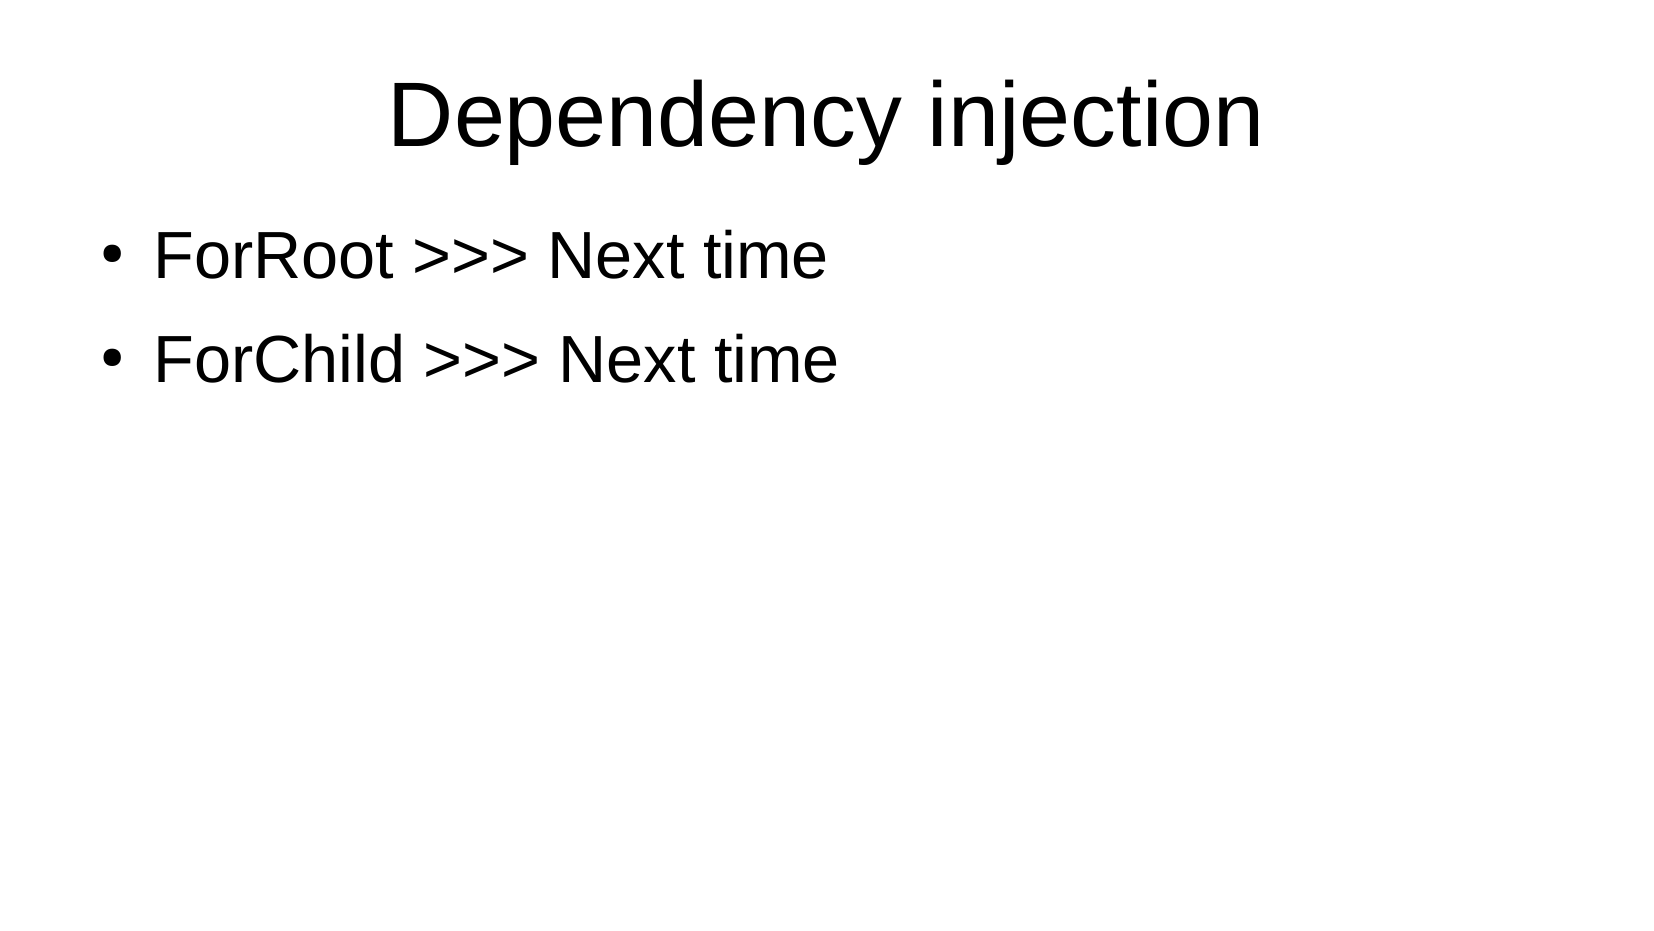

# Dependency injection
ForRoot >>> Next time
ForChild >>> Next time